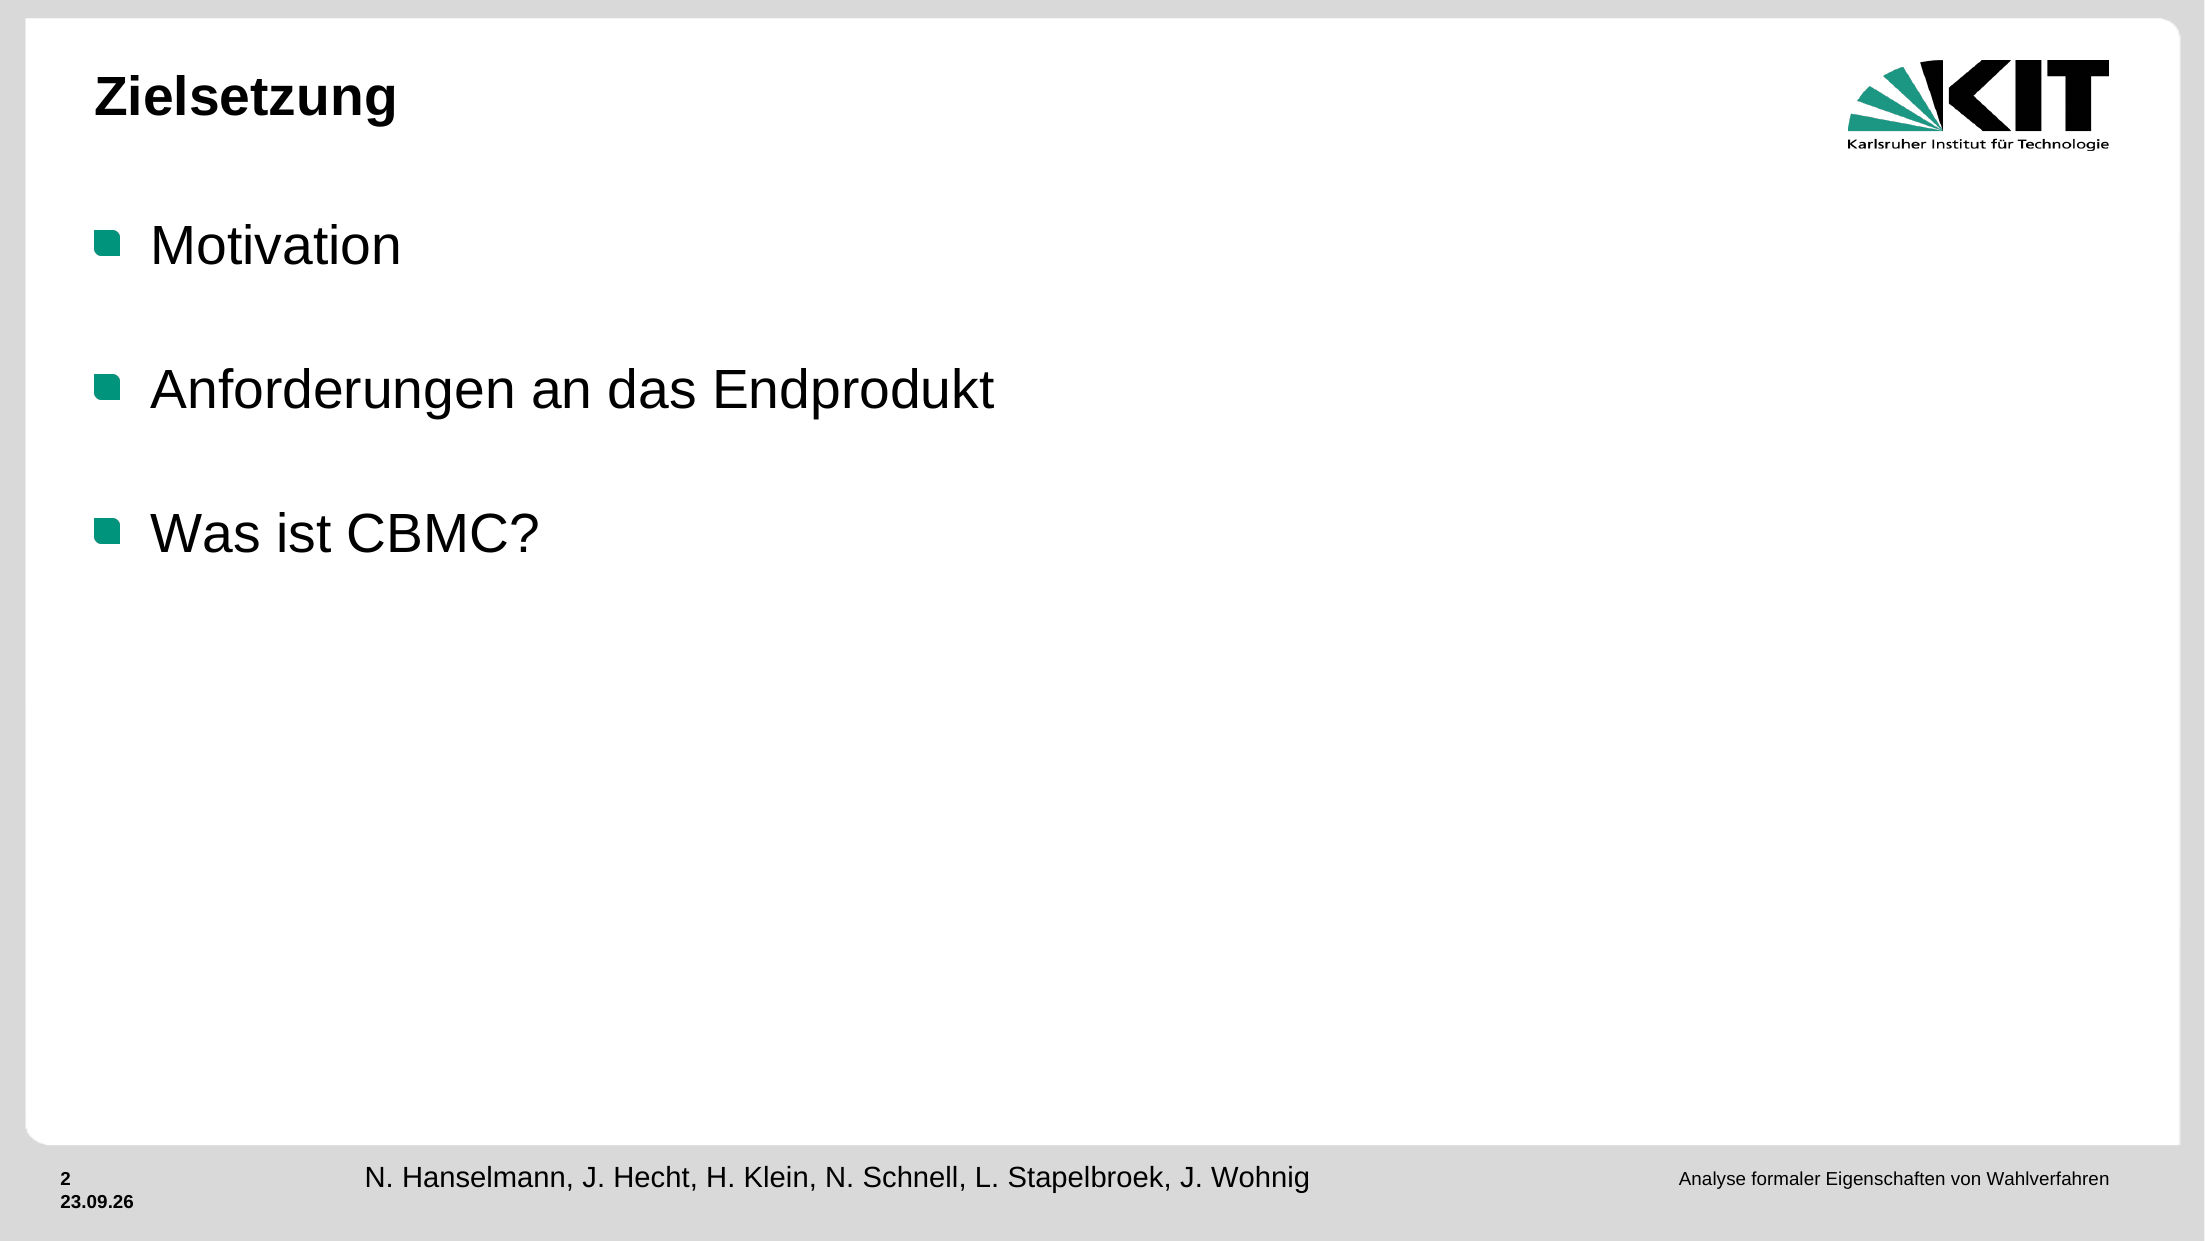

# Zielsetzung
Motivation
Anforderungen an das Endprodukt
Was ist CBMC?
Prof. Max Mustermann – Präsentationstitel